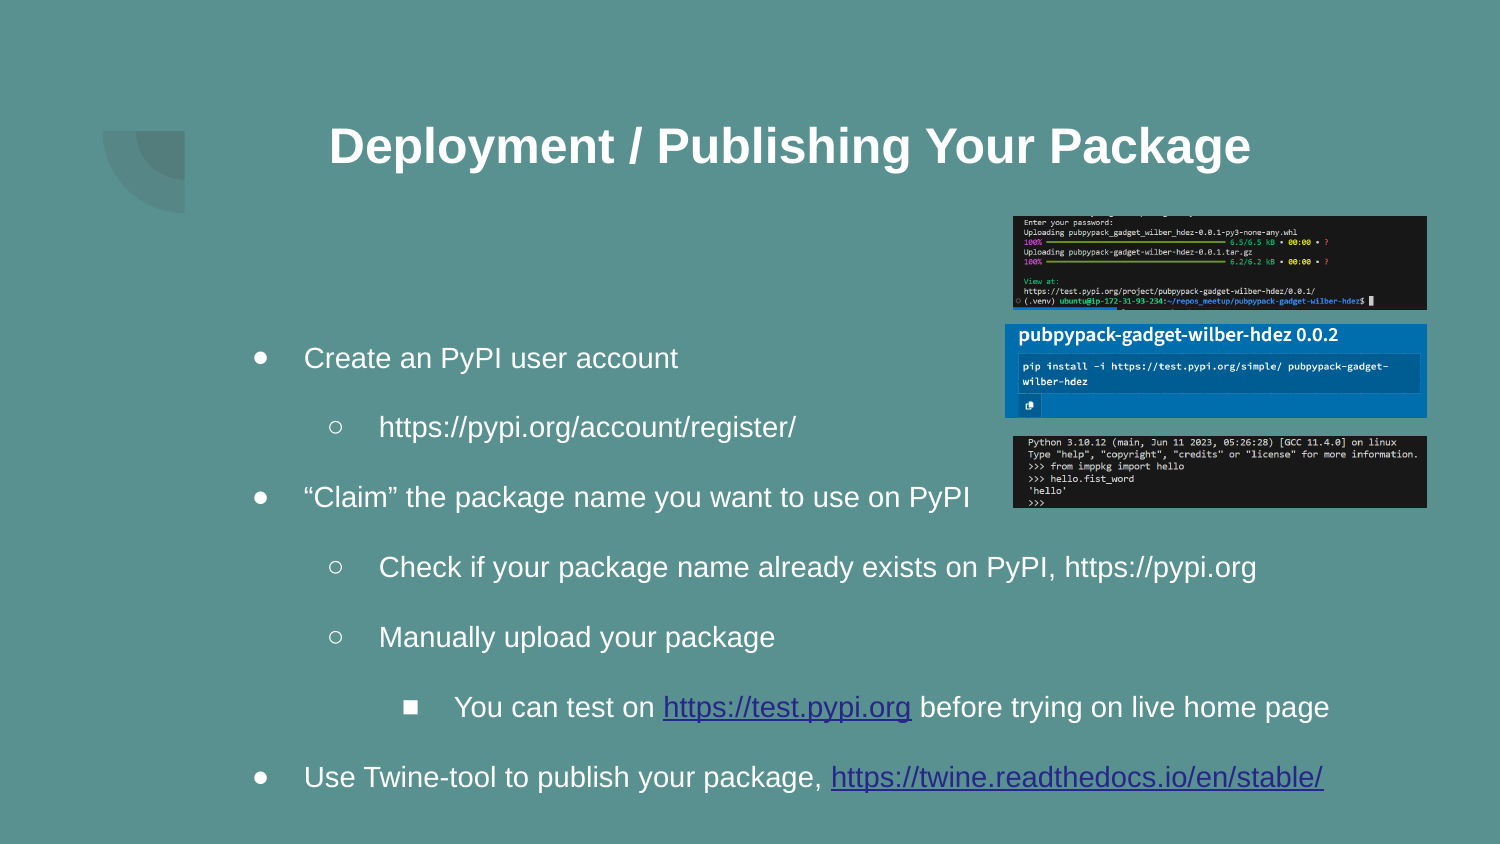

# Deployment / Publishing Your Package
Create an PyPI user account
https://pypi.org/account/register/
“Claim” the package name you want to use on PyPI
Check if your package name already exists on PyPI, https://pypi.org
Manually upload your package
You can test on https://test.pypi.org before trying on live home page
Use Twine-tool to publish your package, https://twine.readthedocs.io/en/stable/